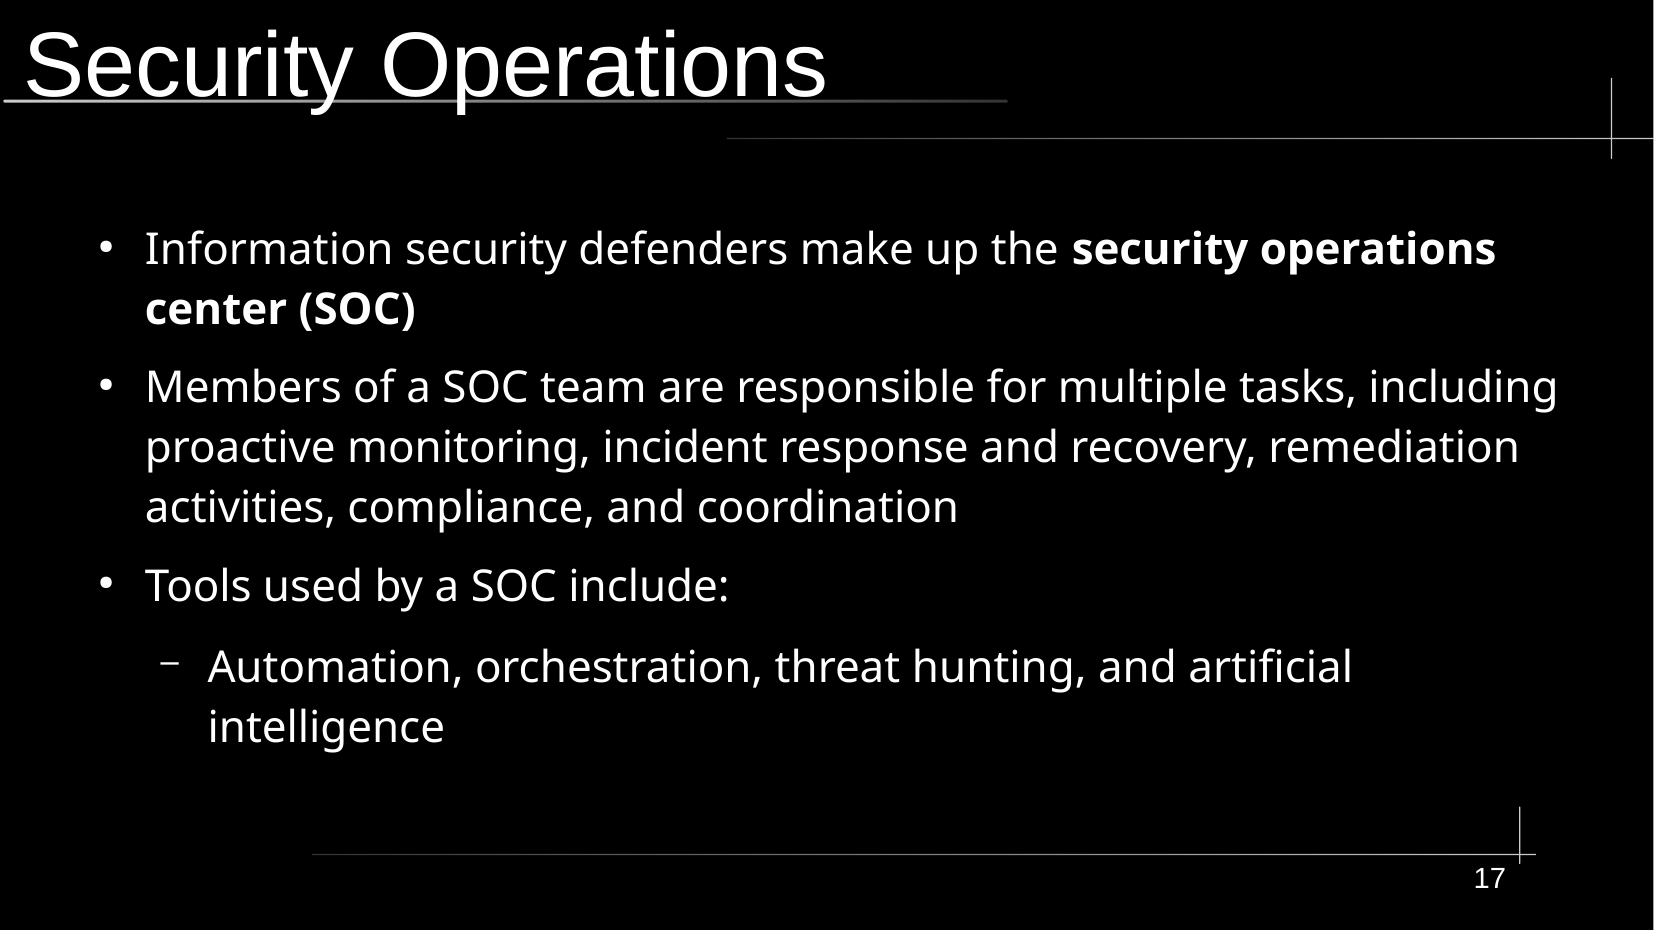

# Security Operations
Information security defenders make up the security operations center (SOC)
Members of a SOC team are responsible for multiple tasks, including proactive monitoring, incident response and recovery, remediation activities, compliance, and coordination
Tools used by a SOC include:
Automation, orchestration, threat hunting, and artificial intelligence
17